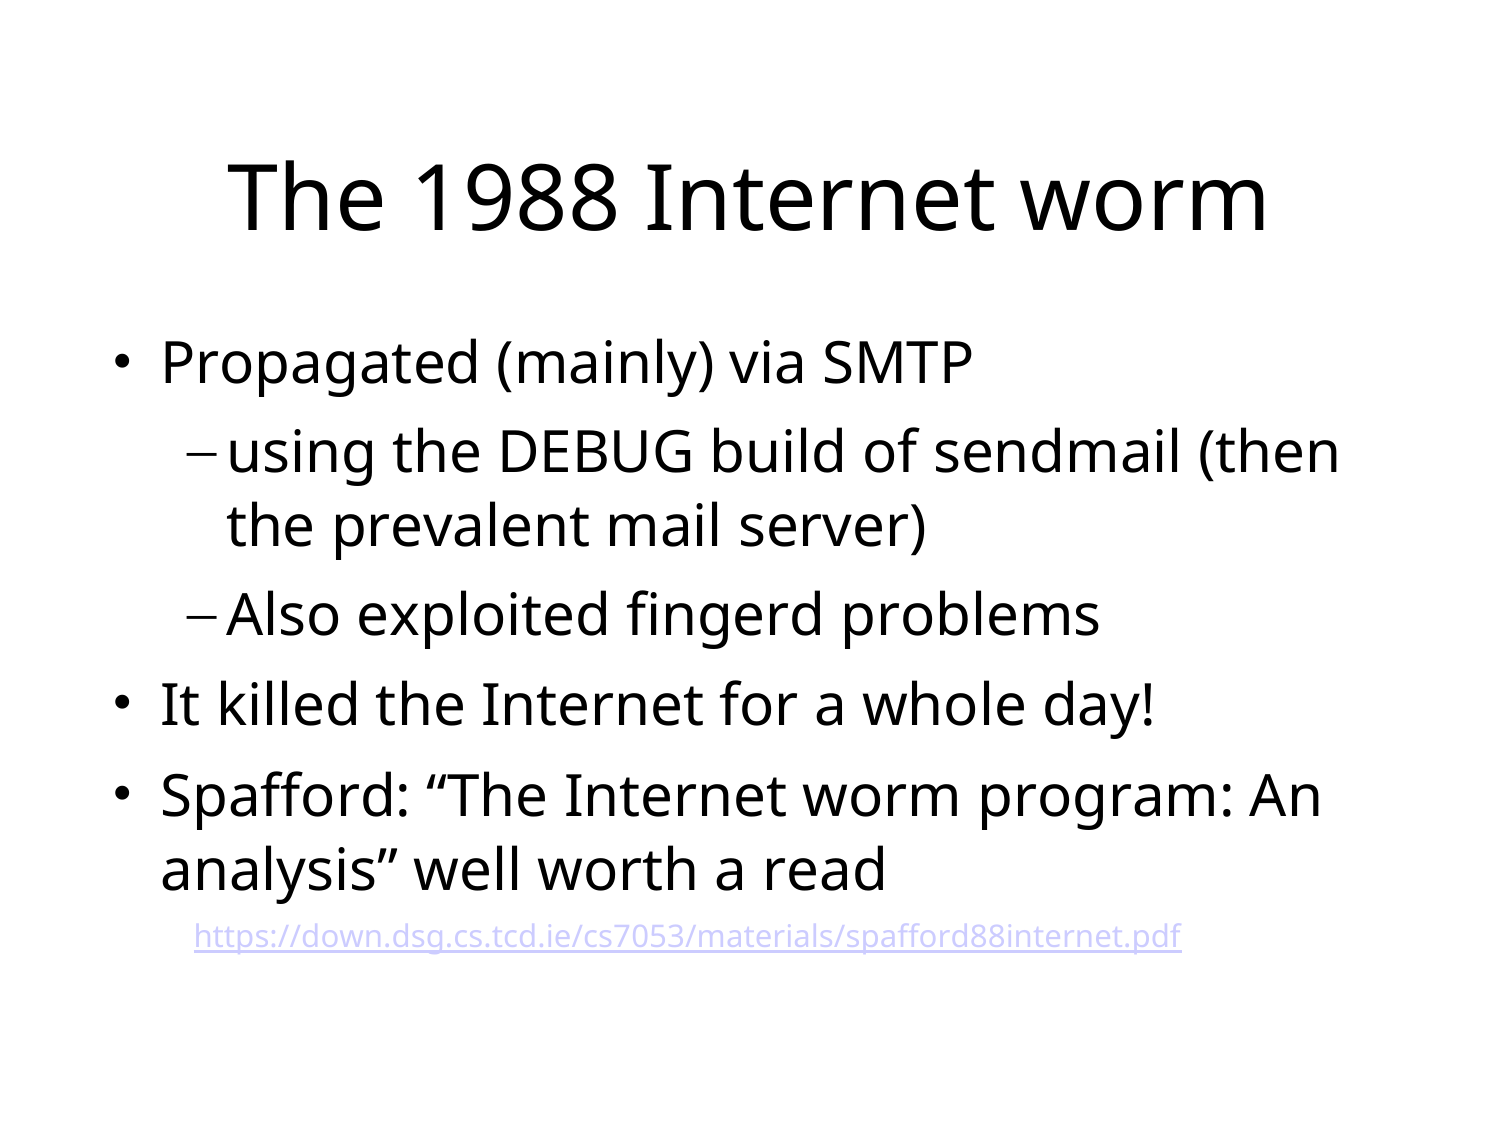

# The 1988 Internet worm
Propagated (mainly) via SMTP
using the DEBUG build of sendmail (then the prevalent mail server)‏
Also exploited fingerd problems
It killed the Internet for a whole day!
Spafford: “The Internet worm program: An analysis” well worth a read
https://down.dsg.cs.tcd.ie/cs7053/materials/spafford88internet.pdf